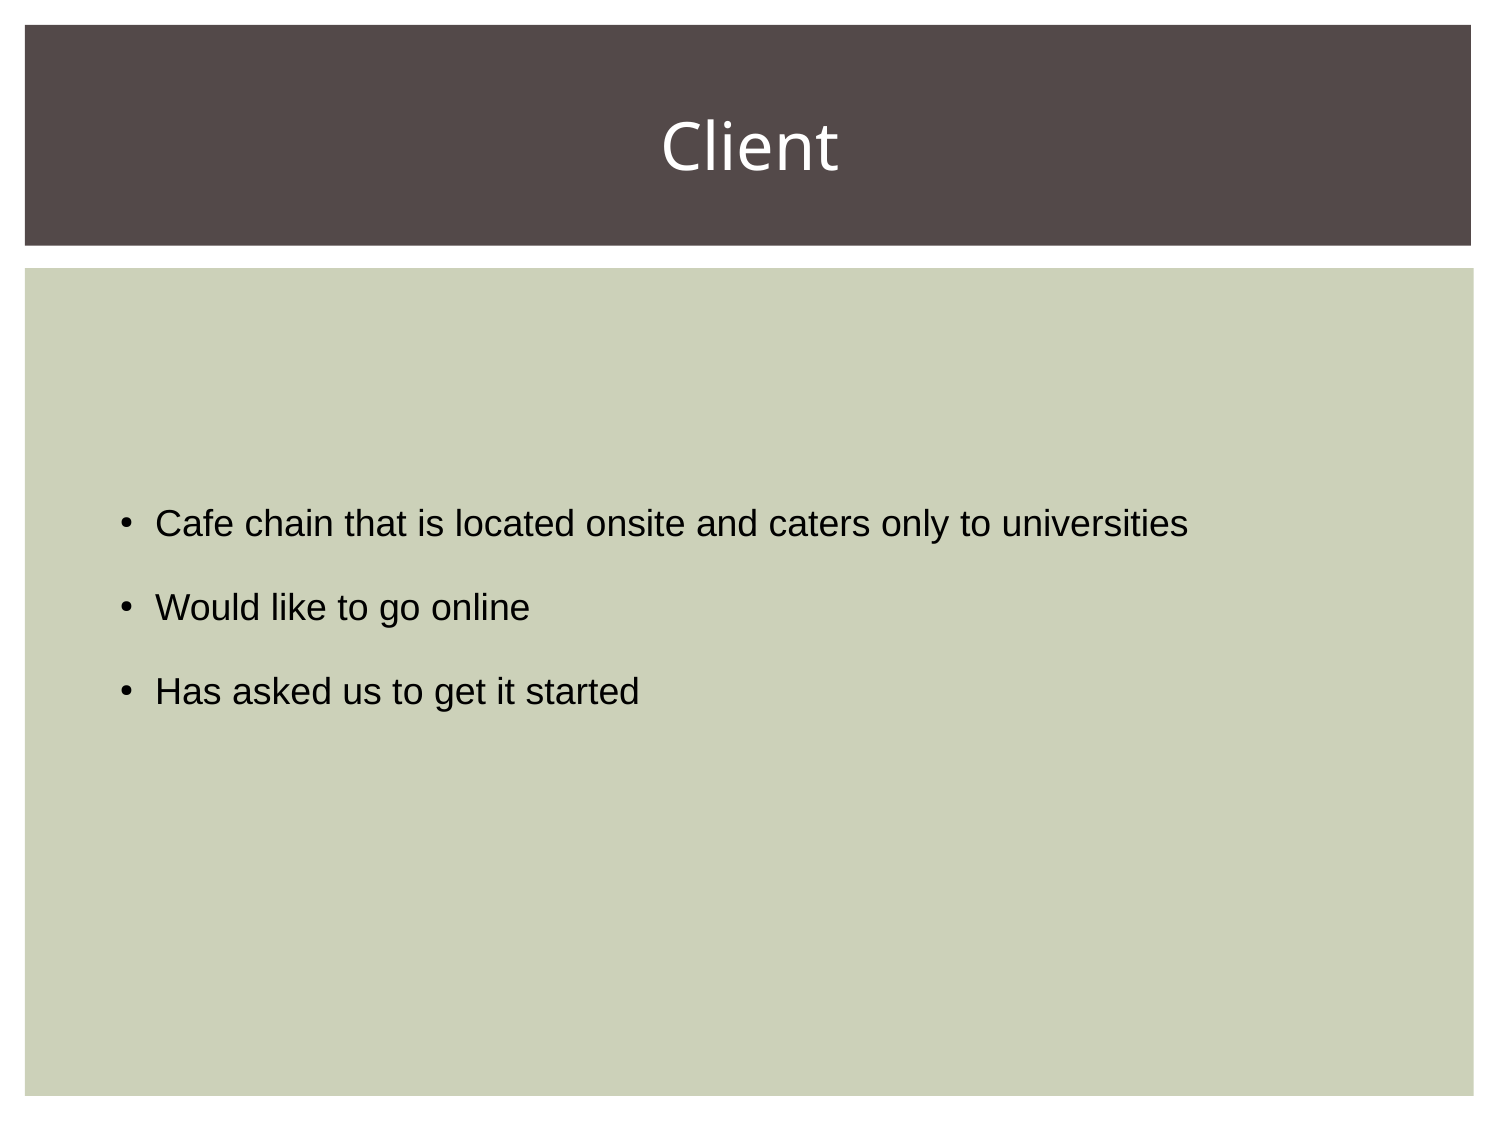

# Client
Cafe chain that is located onsite and caters only to universities
Would like to go online
Has asked us to get it started